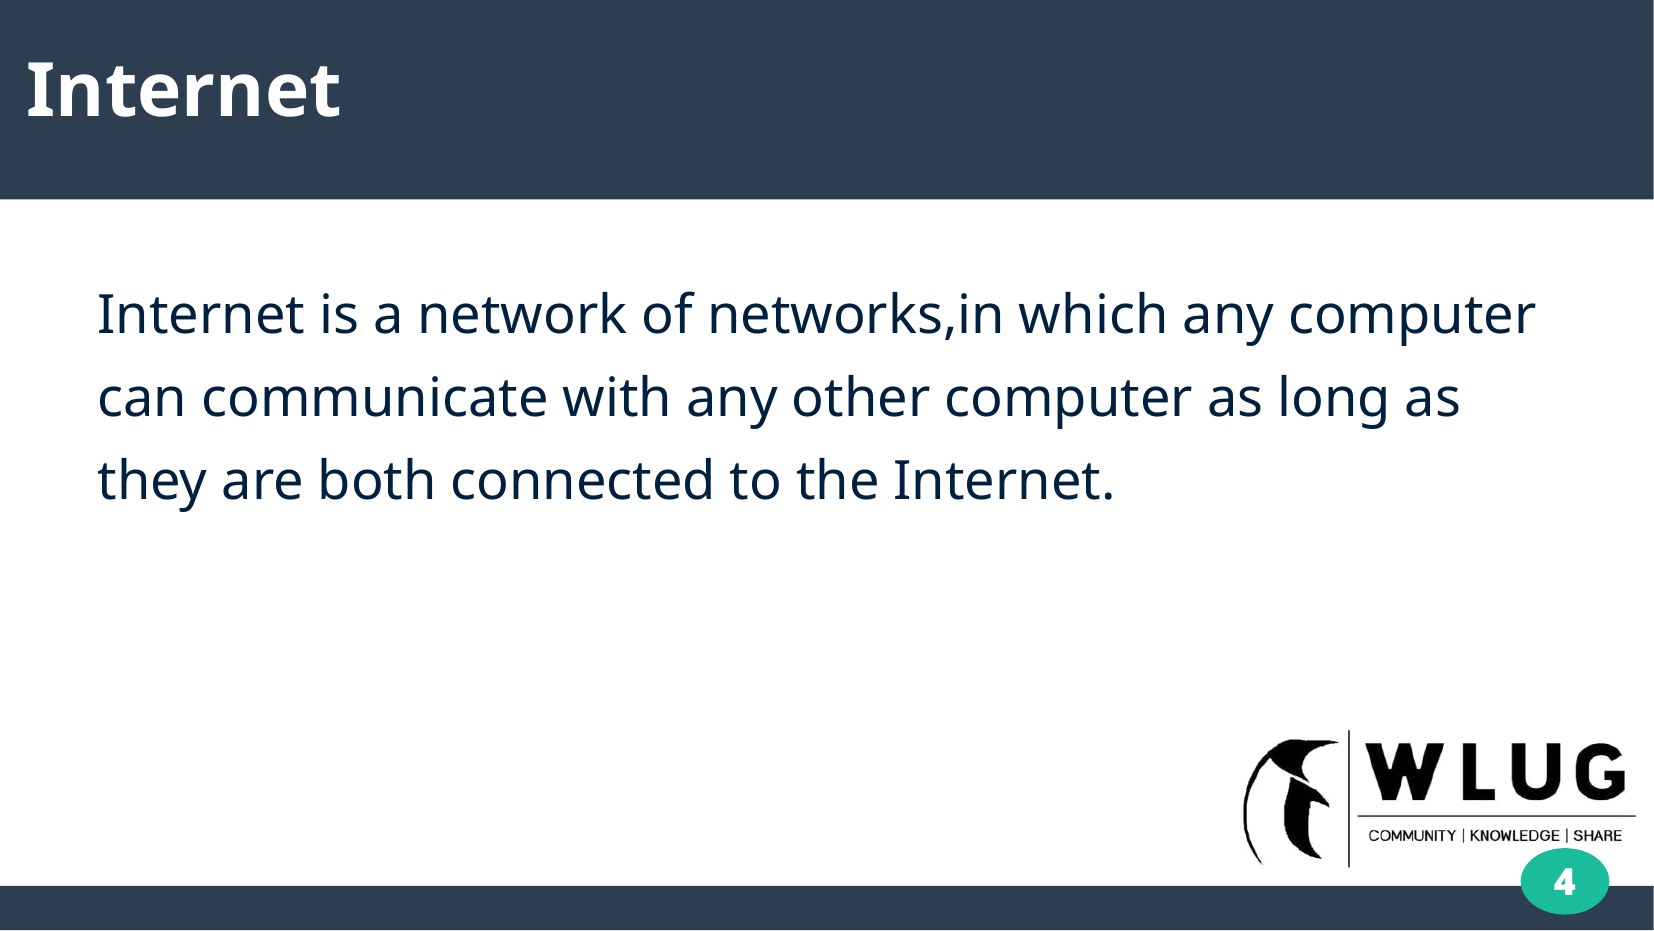

Internet
Internet is a network of networks,in which any computer can communicate with any other computer as long as they are both connected to the Internet.
4